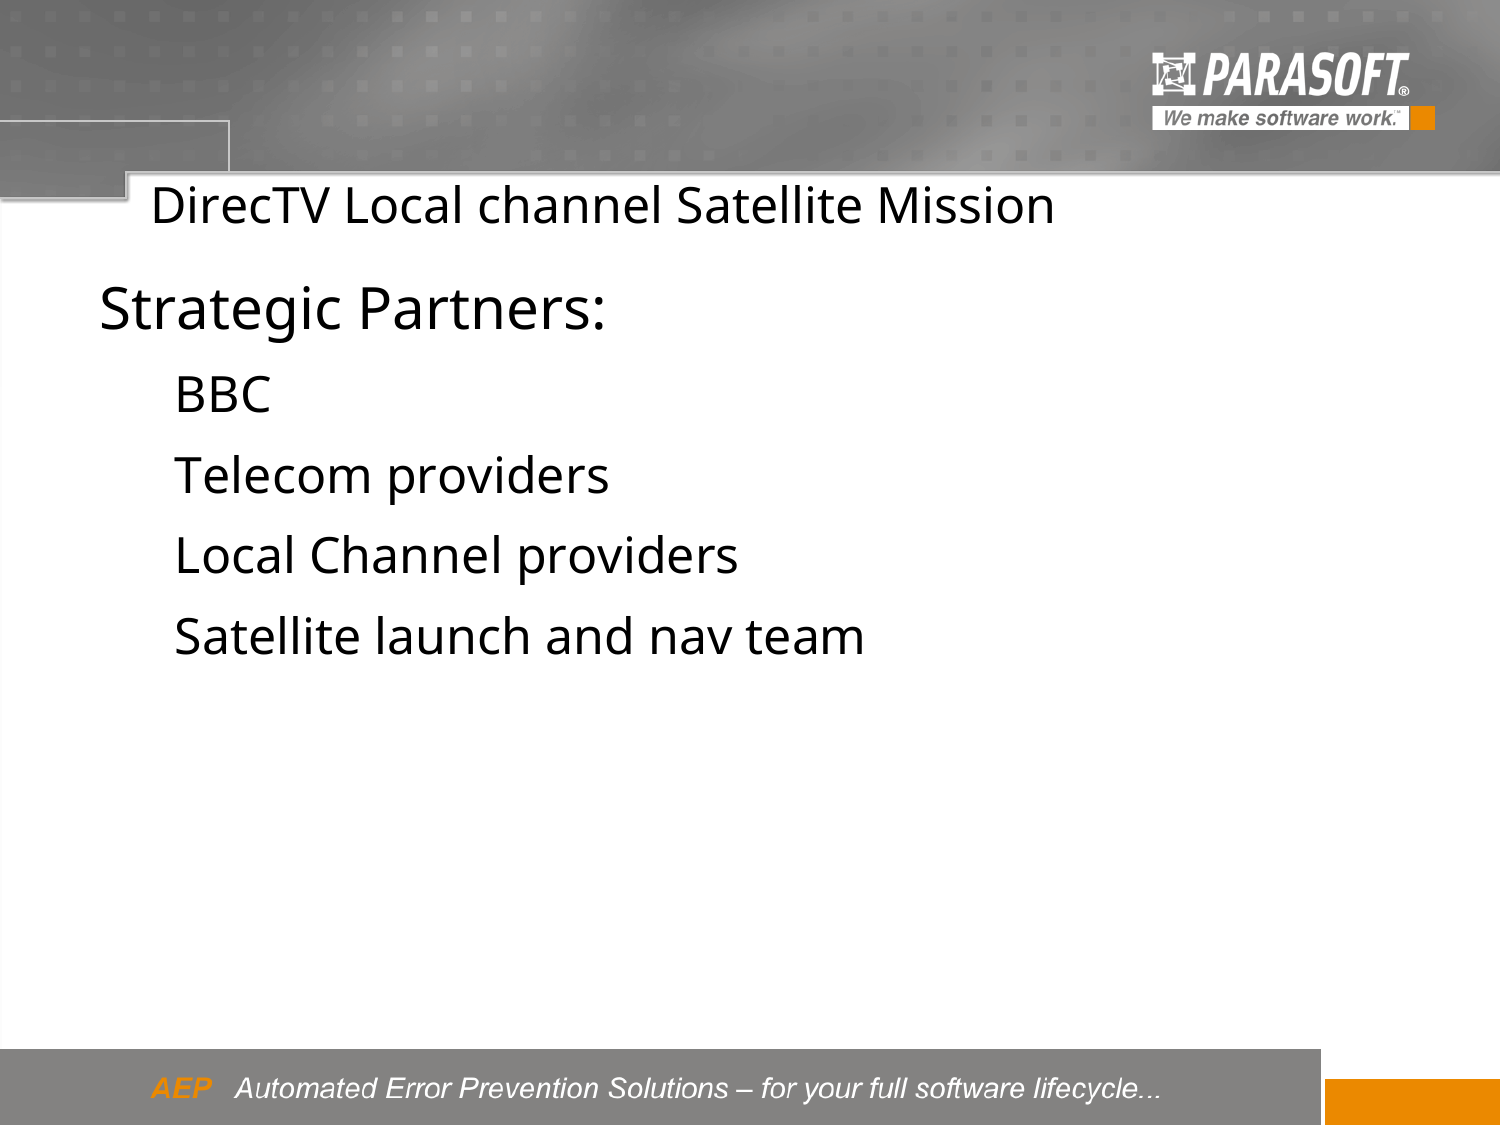

# DirecTV Local channel Satellite Mission
Strategic Partners:
BBC
Telecom providers
Local Channel providers
Satellite launch and nav team